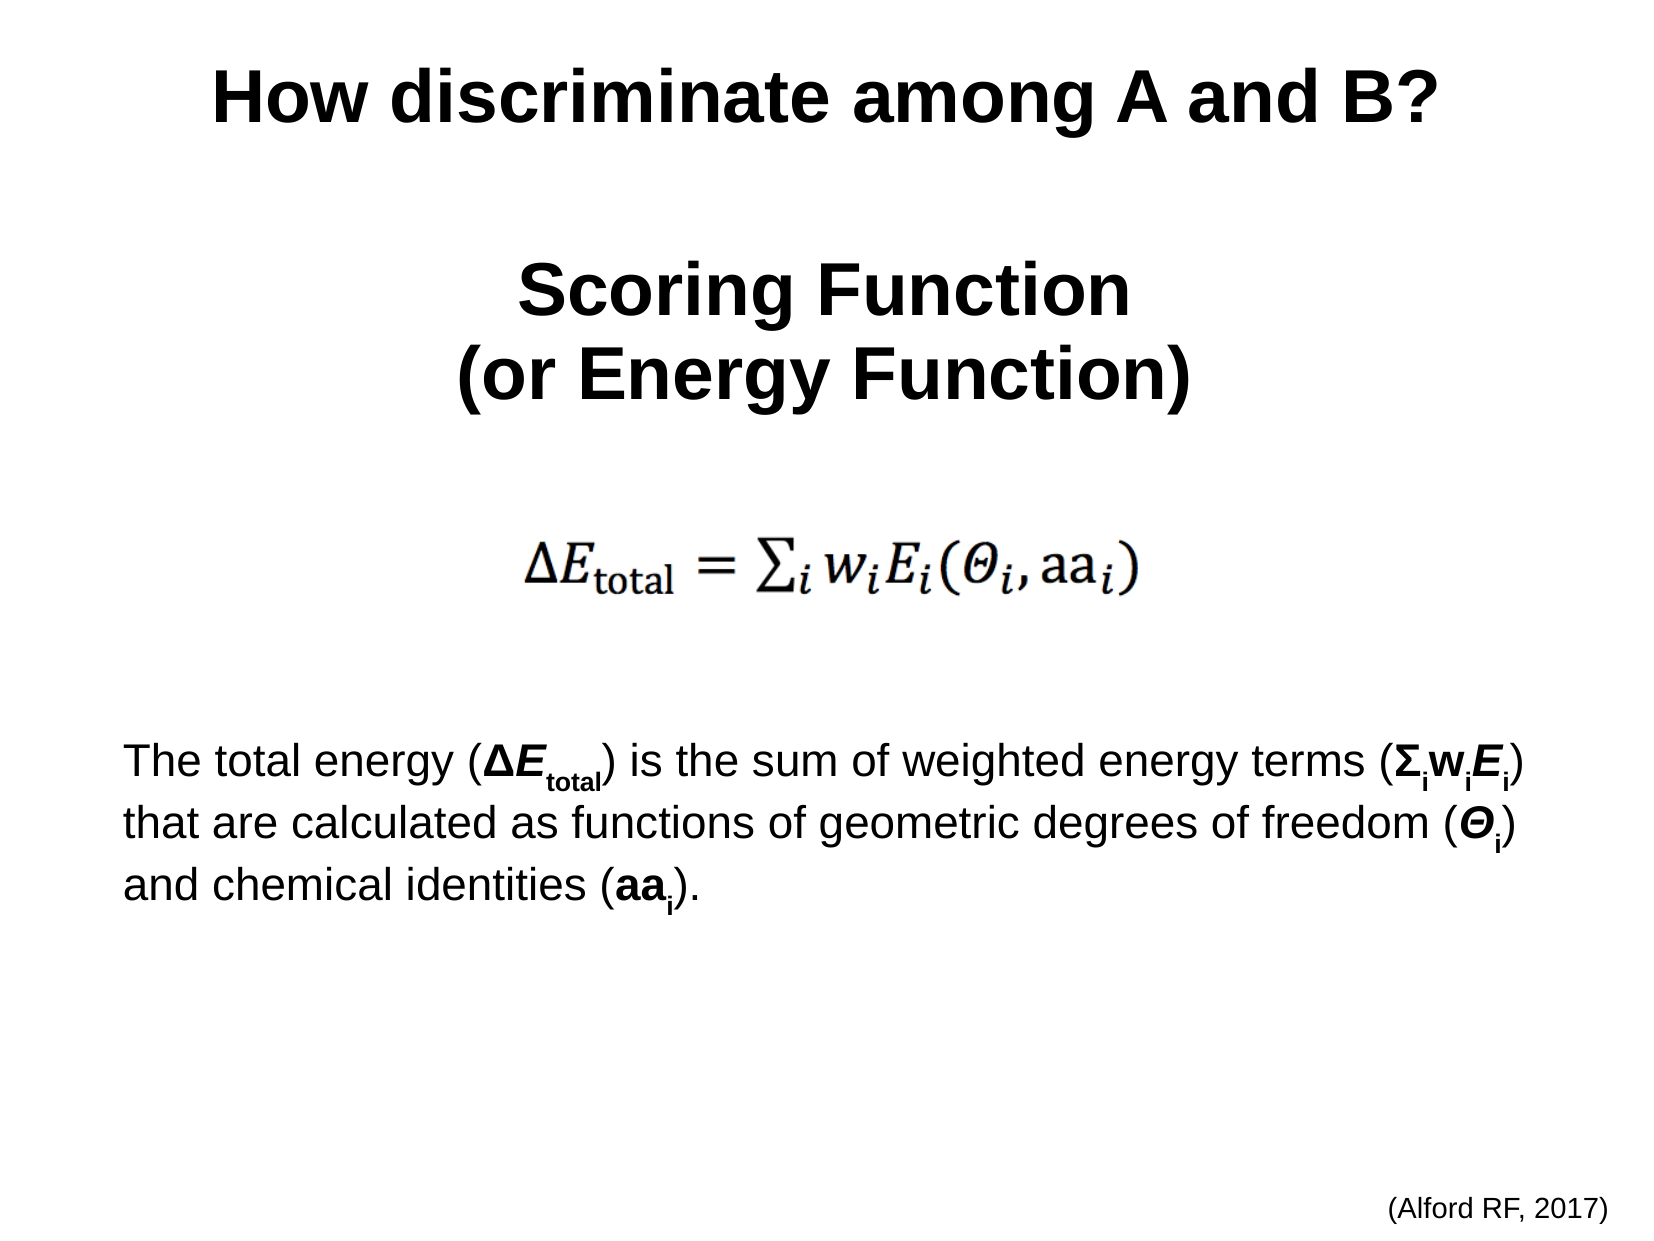

How discriminate among A and B?
Scoring Function
(or Energy Function)
The total energy (ΔEtotal) is the sum of weighted energy terms (ΣiwiEi) that are calculated as functions of geometric degrees of freedom (Θi) and chemical identities (aai).
(Alford RF, 2017)